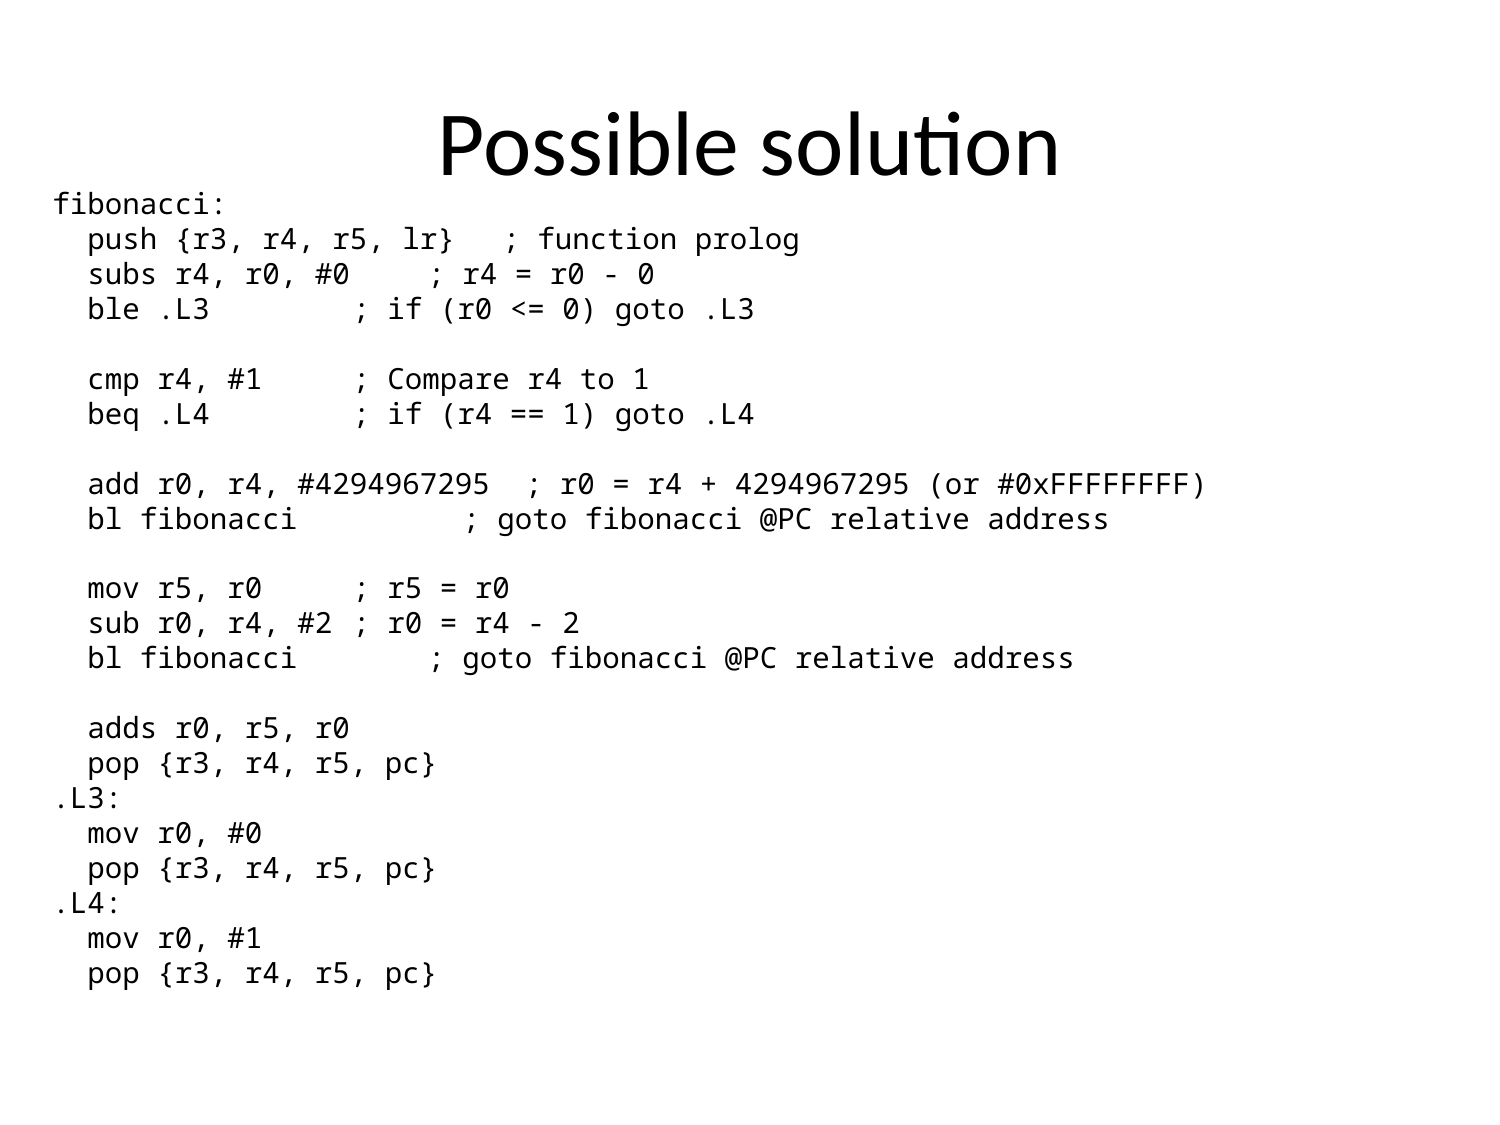

# Possible solution
fibonacci:
 push {r3, r4, r5, lr}	; function prolog
 subs r4, r0, #0		; r4 = r0 - 0
 ble .L3		; if (r0 <= 0) goto .L3
 cmp r4, #1		; Compare r4 to 1
 beq .L4		; if (r4 == 1) goto .L4
 add r0, r4, #4294967295 ; r0 = r4 + 4294967295 (or #0xFFFFFFFF)
 bl fibonacci		 ; goto fibonacci @PC relative address
 mov r5, r0		; r5 = r0
 sub r0, r4, #2	; r0 = r4 - 2
 bl fibonacci		; goto fibonacci @PC relative address
 adds r0, r5, r0
 pop {r3, r4, r5, pc}
.L3:
 mov r0, #0
 pop {r3, r4, r5, pc}
.L4:
 mov r0, #1
 pop {r3, r4, r5, pc}